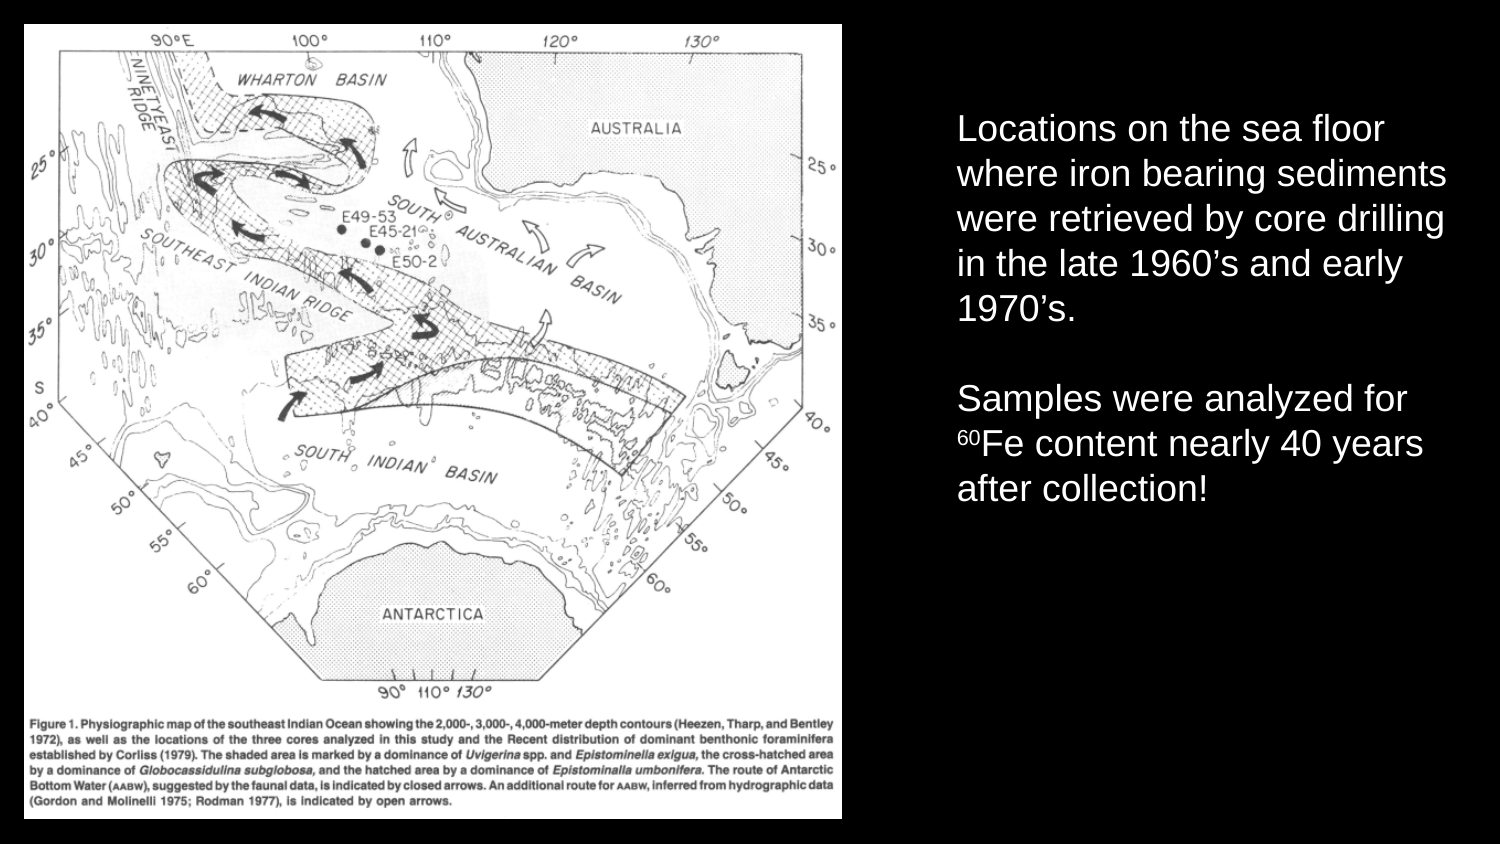

“Eltanin” Core sample locations from three cruises E45, E49 and E50.
Locations on the sea floor where iron bearing sediments were retrieved by core drilling in the late 1960’s and early 1970’s.
Samples were analyzed for 60Fe content nearly 40 years after collection!